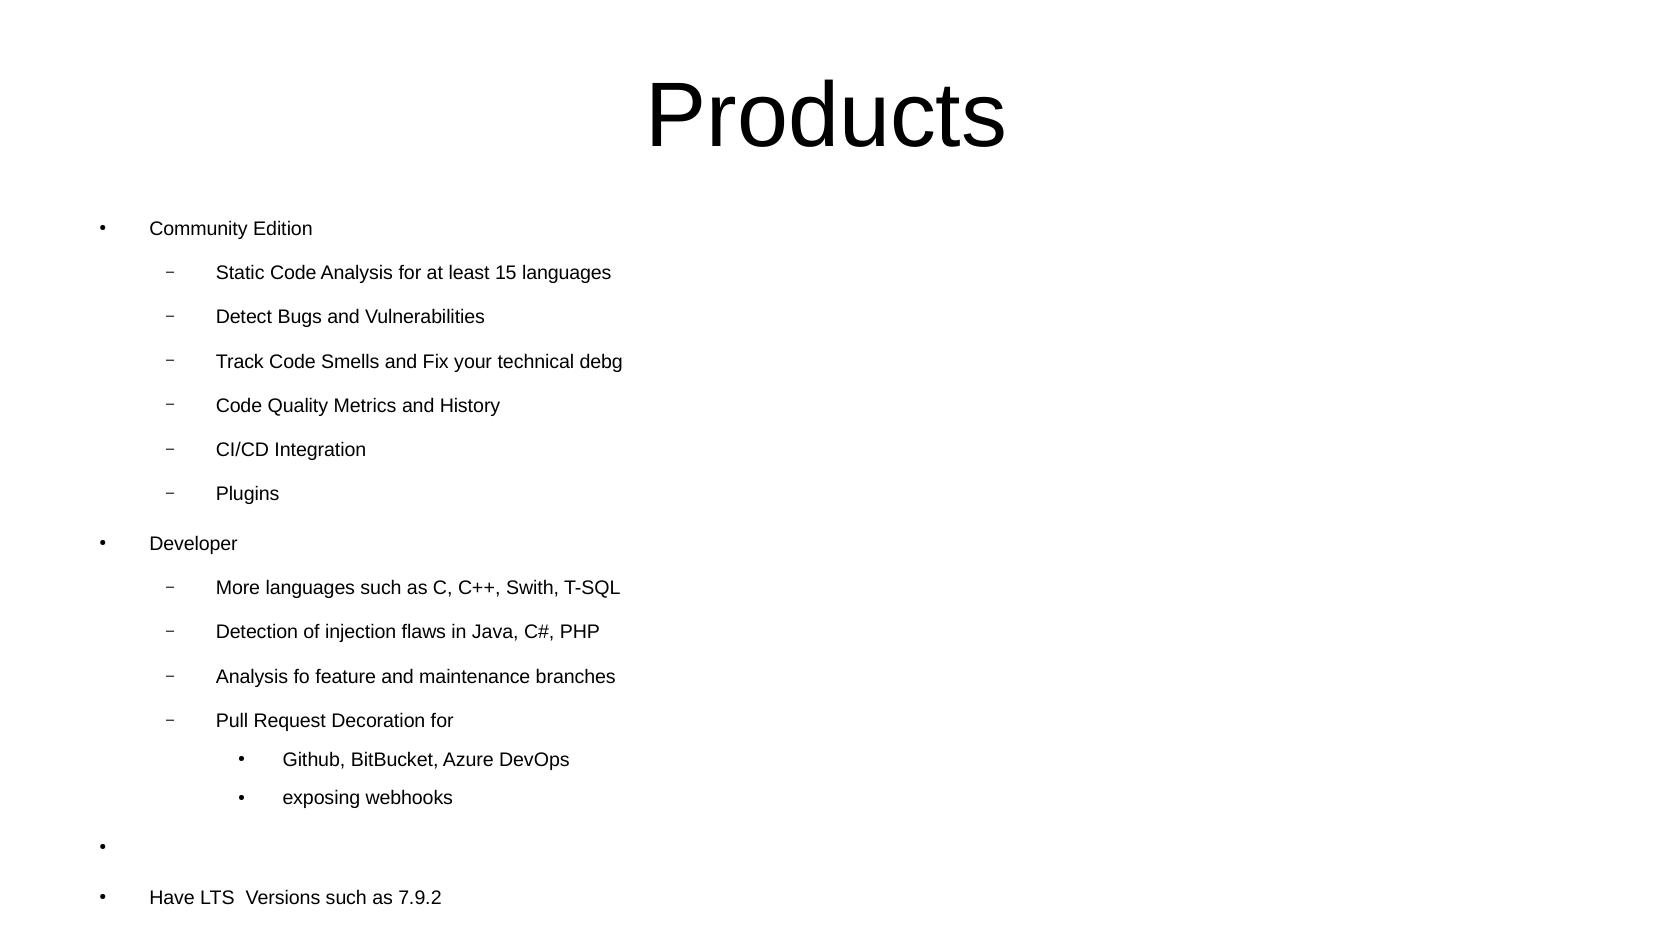

# Products
Community Edition
Static Code Analysis for at least 15 languages
Detect Bugs and Vulnerabilities
Track Code Smells and Fix your technical debg
Code Quality Metrics and History
CI/CD Integration
Plugins
Developer
More languages such as C, C++, Swith, T-SQL
Detection of injection flaws in Java, C#, PHP
Analysis fo feature and maintenance branches
Pull Request Decoration for
Github, BitBucket, Azure DevOps
exposing webhooks
Have LTS Versions such as 7.9.2